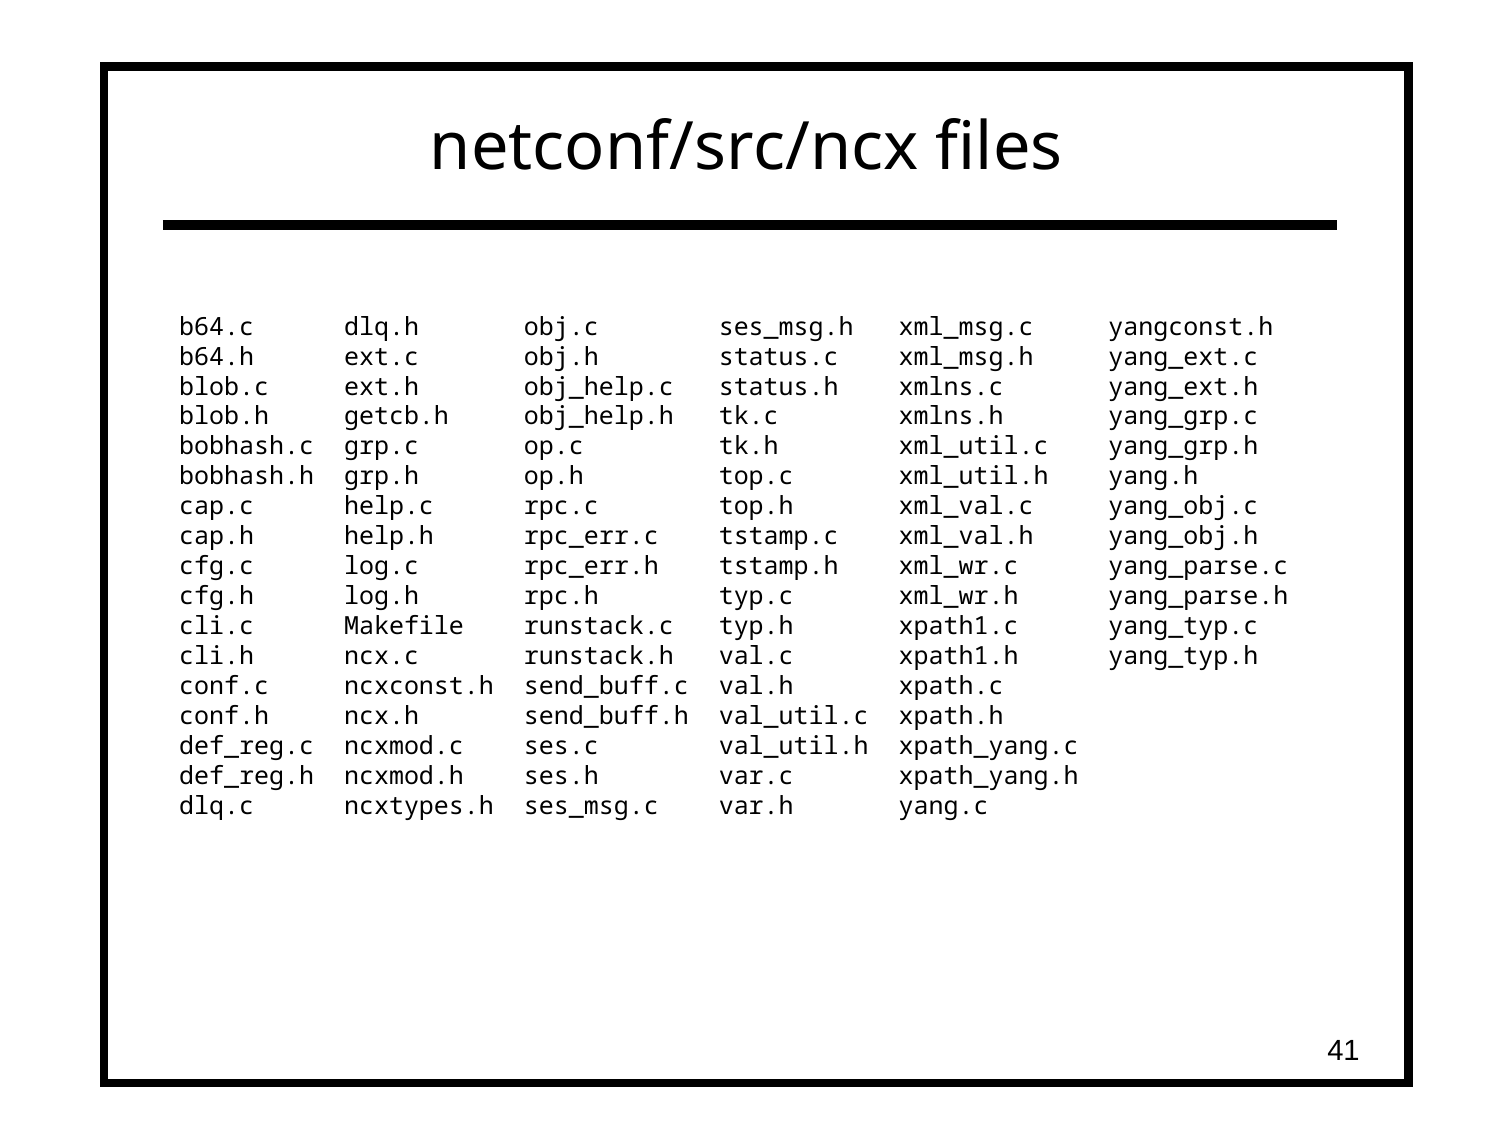

# netconf/src/ncx files
b64.c dlq.h obj.c ses_msg.h xml_msg.c yangconst.h
b64.h ext.c obj.h status.c xml_msg.h yang_ext.c
blob.c ext.h obj_help.c status.h xmlns.c yang_ext.h
blob.h getcb.h obj_help.h tk.c xmlns.h yang_grp.c
bobhash.c grp.c op.c tk.h xml_util.c yang_grp.h
bobhash.h grp.h op.h top.c xml_util.h yang.h
cap.c help.c rpc.c top.h xml_val.c yang_obj.c
cap.h help.h rpc_err.c tstamp.c xml_val.h yang_obj.h
cfg.c log.c rpc_err.h tstamp.h xml_wr.c yang_parse.c
cfg.h log.h rpc.h typ.c xml_wr.h yang_parse.h
cli.c Makefile runstack.c typ.h xpath1.c yang_typ.c
cli.h ncx.c runstack.h val.c xpath1.h yang_typ.h
conf.c ncxconst.h send_buff.c val.h xpath.c
conf.h ncx.h send_buff.h val_util.c xpath.h
def_reg.c ncxmod.c ses.c val_util.h xpath_yang.c
def_reg.h ncxmod.h ses.h var.c xpath_yang.h
dlq.c ncxtypes.h ses_msg.c var.h yang.c
41